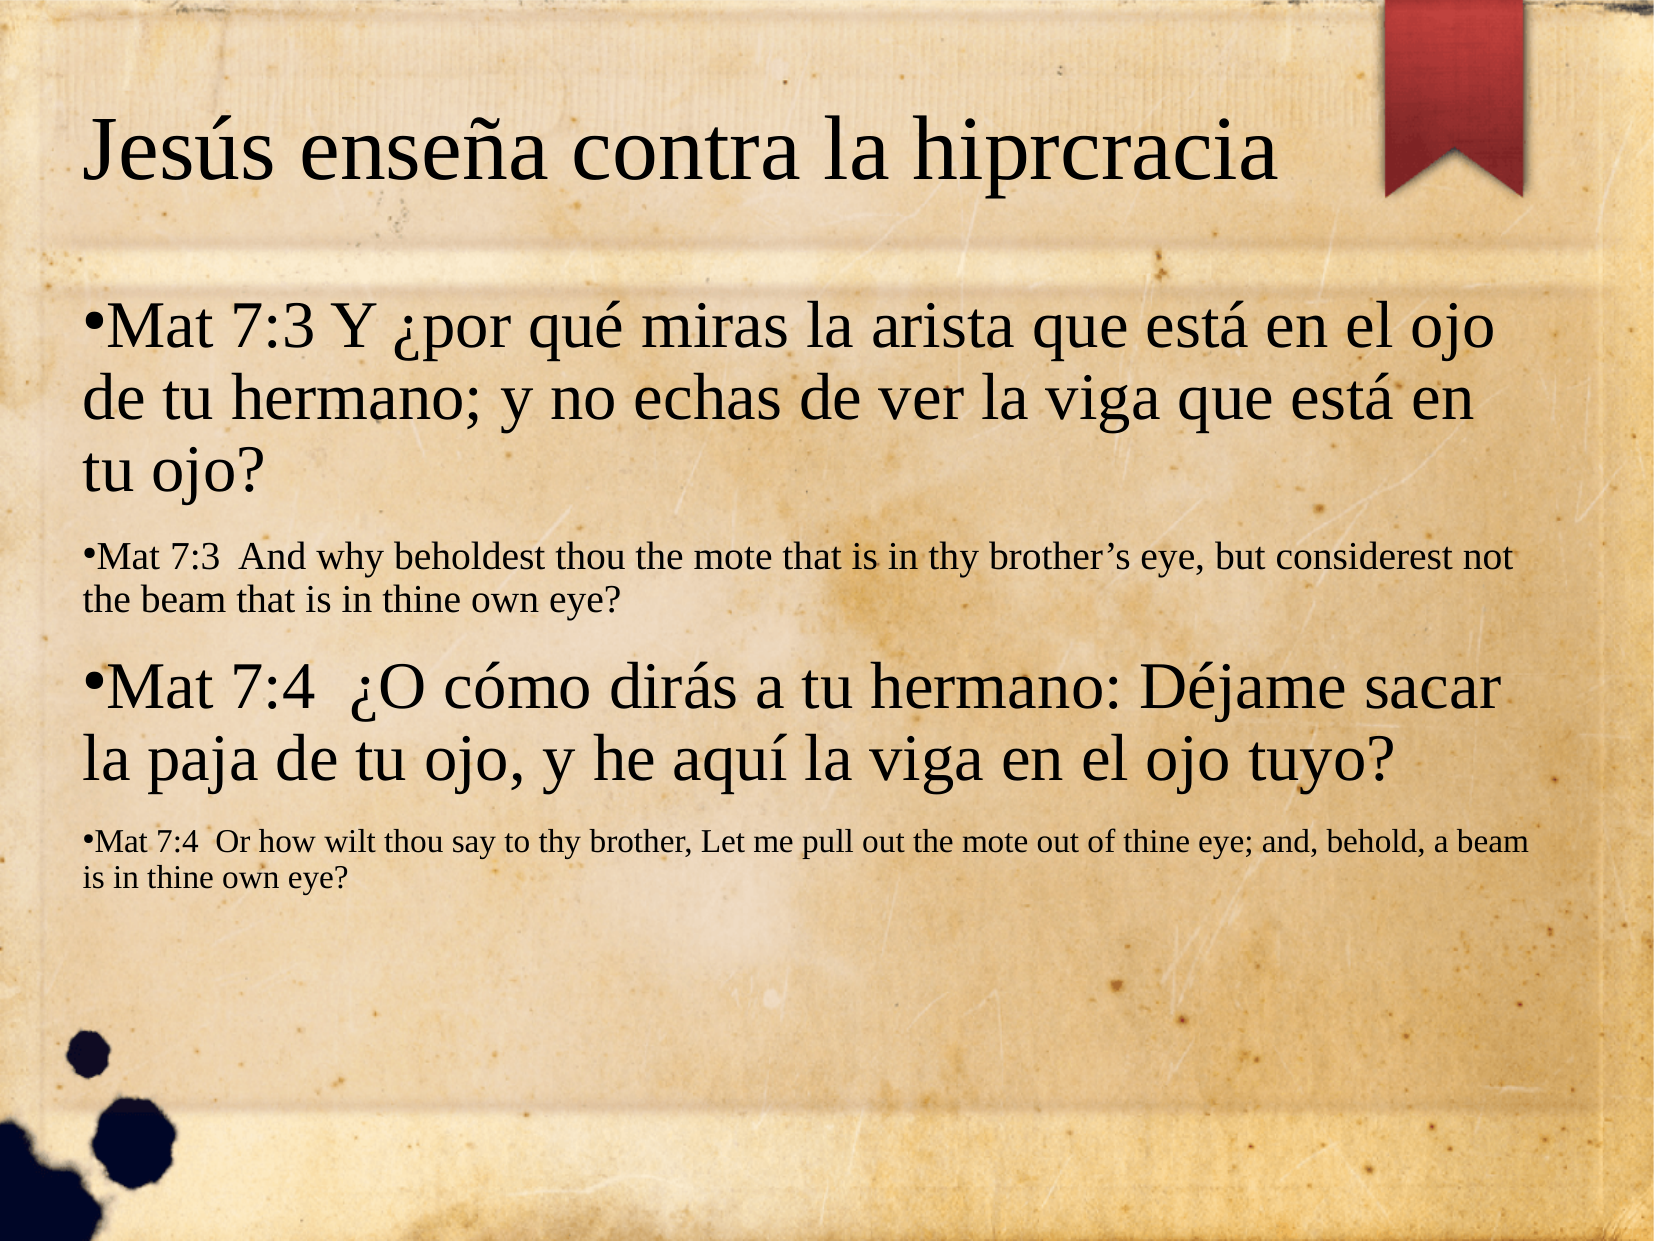

# Jesús enseña contra la hiprcracia
Mat 7:3 Y ¿por qué miras la arista que está en el ojo de tu hermano; y no echas de ver la viga que está en tu ojo?
Mat 7:3 And why beholdest thou the mote that is in thy brother’s eye, but considerest not the beam that is in thine own eye?
Mat 7:4  ¿O cómo dirás a tu hermano: Déjame sacar la paja de tu ojo, y he aquí la viga en el ojo tuyo?
Mat 7:4 Or how wilt thou say to thy brother, Let me pull out the mote out of thine eye; and, behold, a beam is in thine own eye?